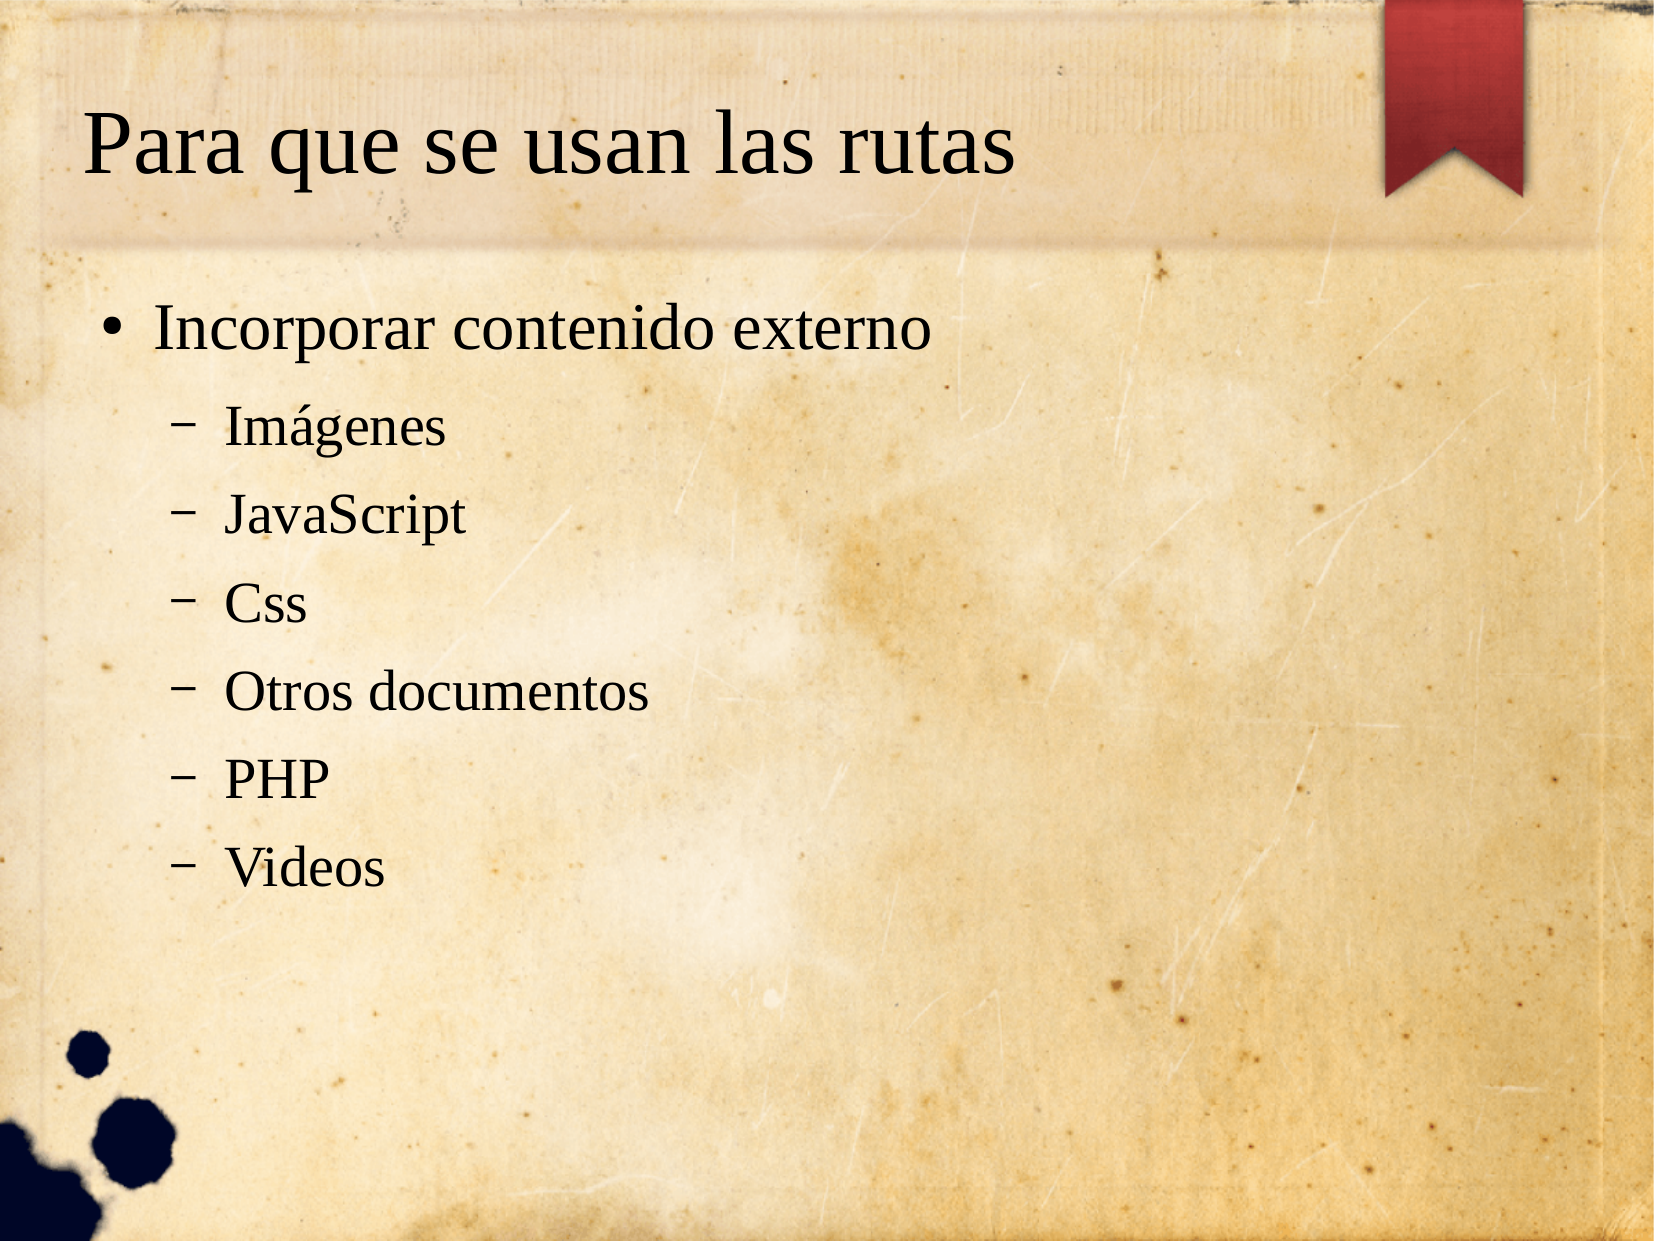

# Para que se usan las rutas
Incorporar contenido externo
Imágenes
JavaScript
Css
Otros documentos
PHP
Videos